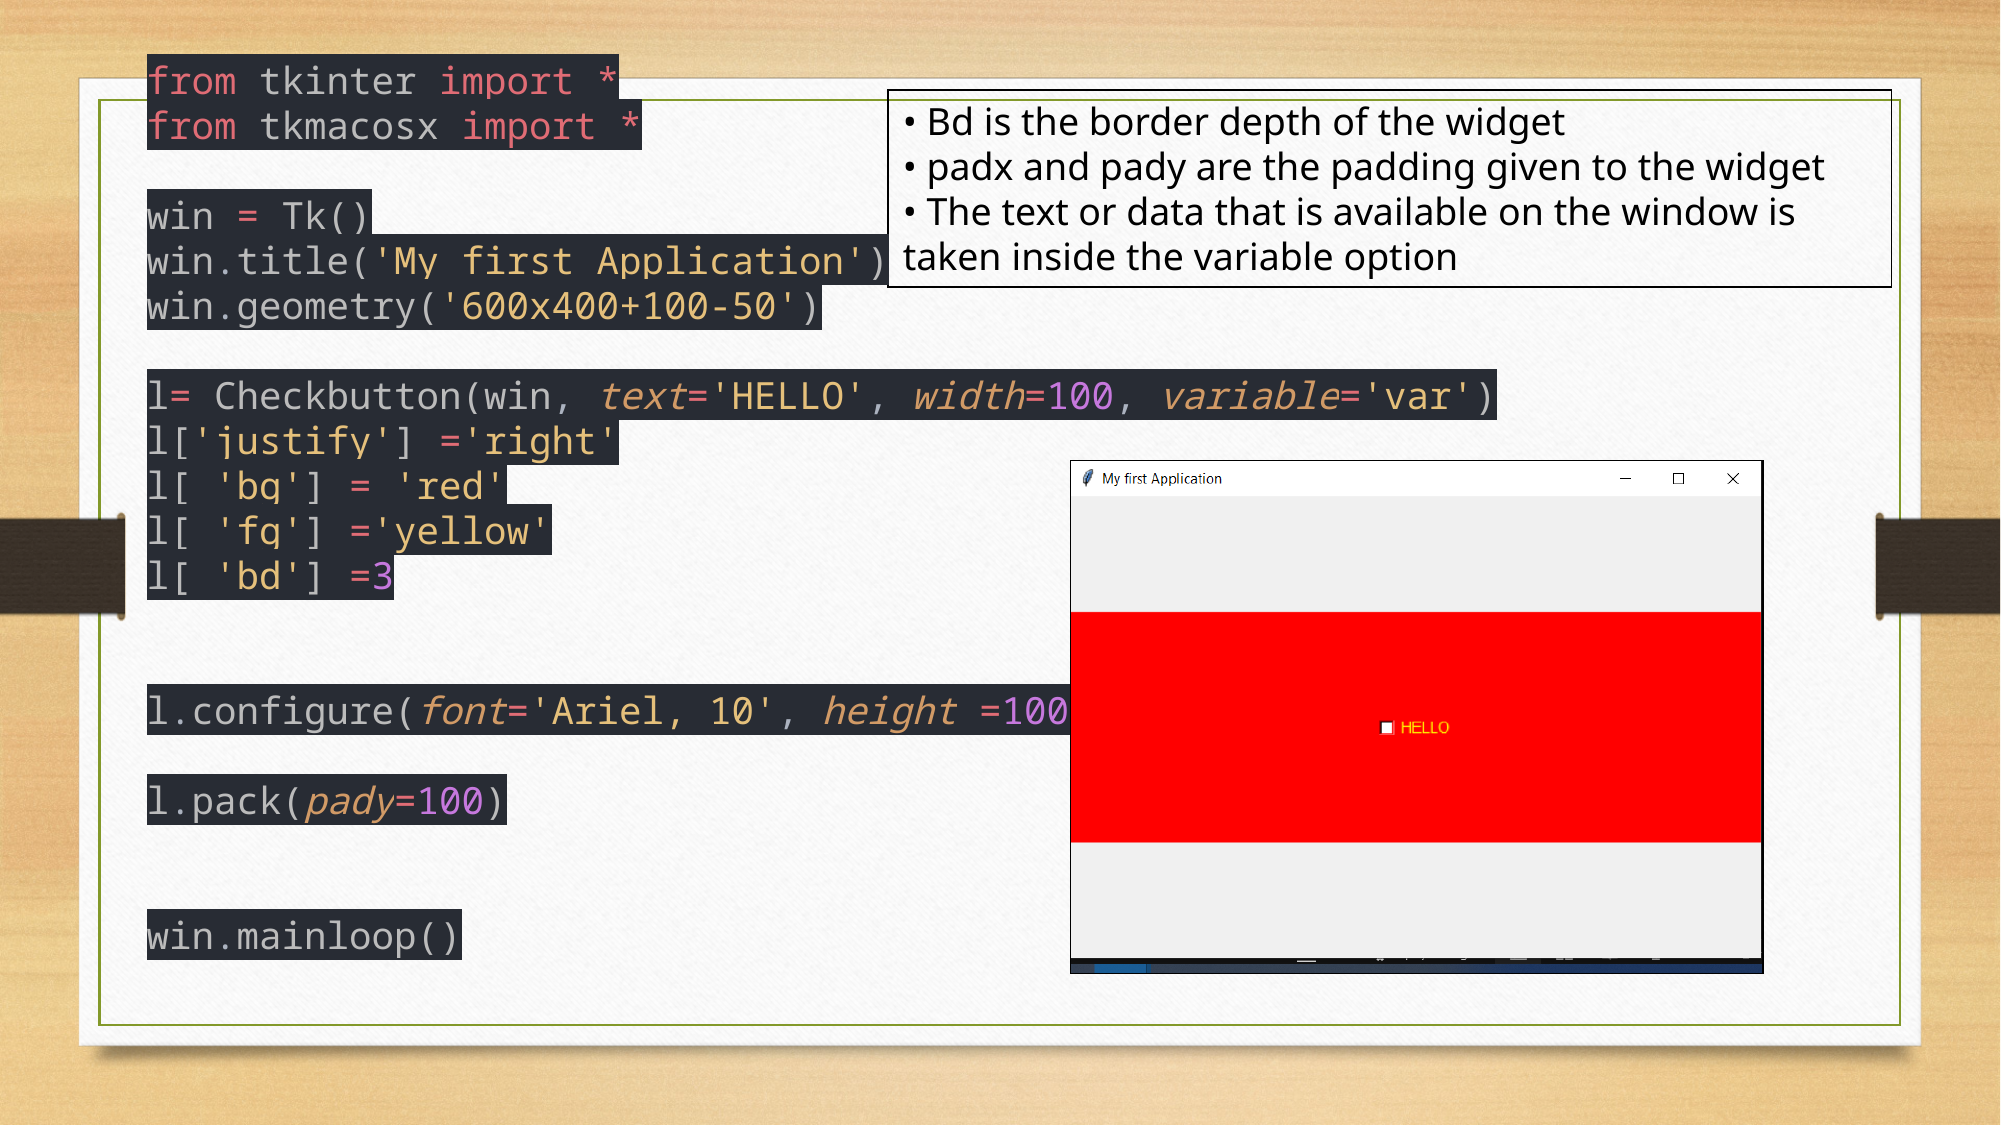

from tkinter import *
from tkmacosx import *
win = Tk()
win.title('My first Application')
win.geometry('600x400+100-50')
l= Checkbutton(win, text='HELLO', width=100, variable='var')
l['justify'] ='right'
l[ 'bg'] = 'red'
l[ 'fg'] ='yellow'
l[ 'bd'] =3
l.configure(font='Ariel, 10', height =100)
l.pack(pady=100)
win.mainloop()
• Bd is the border depth of the widget
• padx and pady are the padding given to the widget
• The text or data that is available on the window is taken inside the variable option